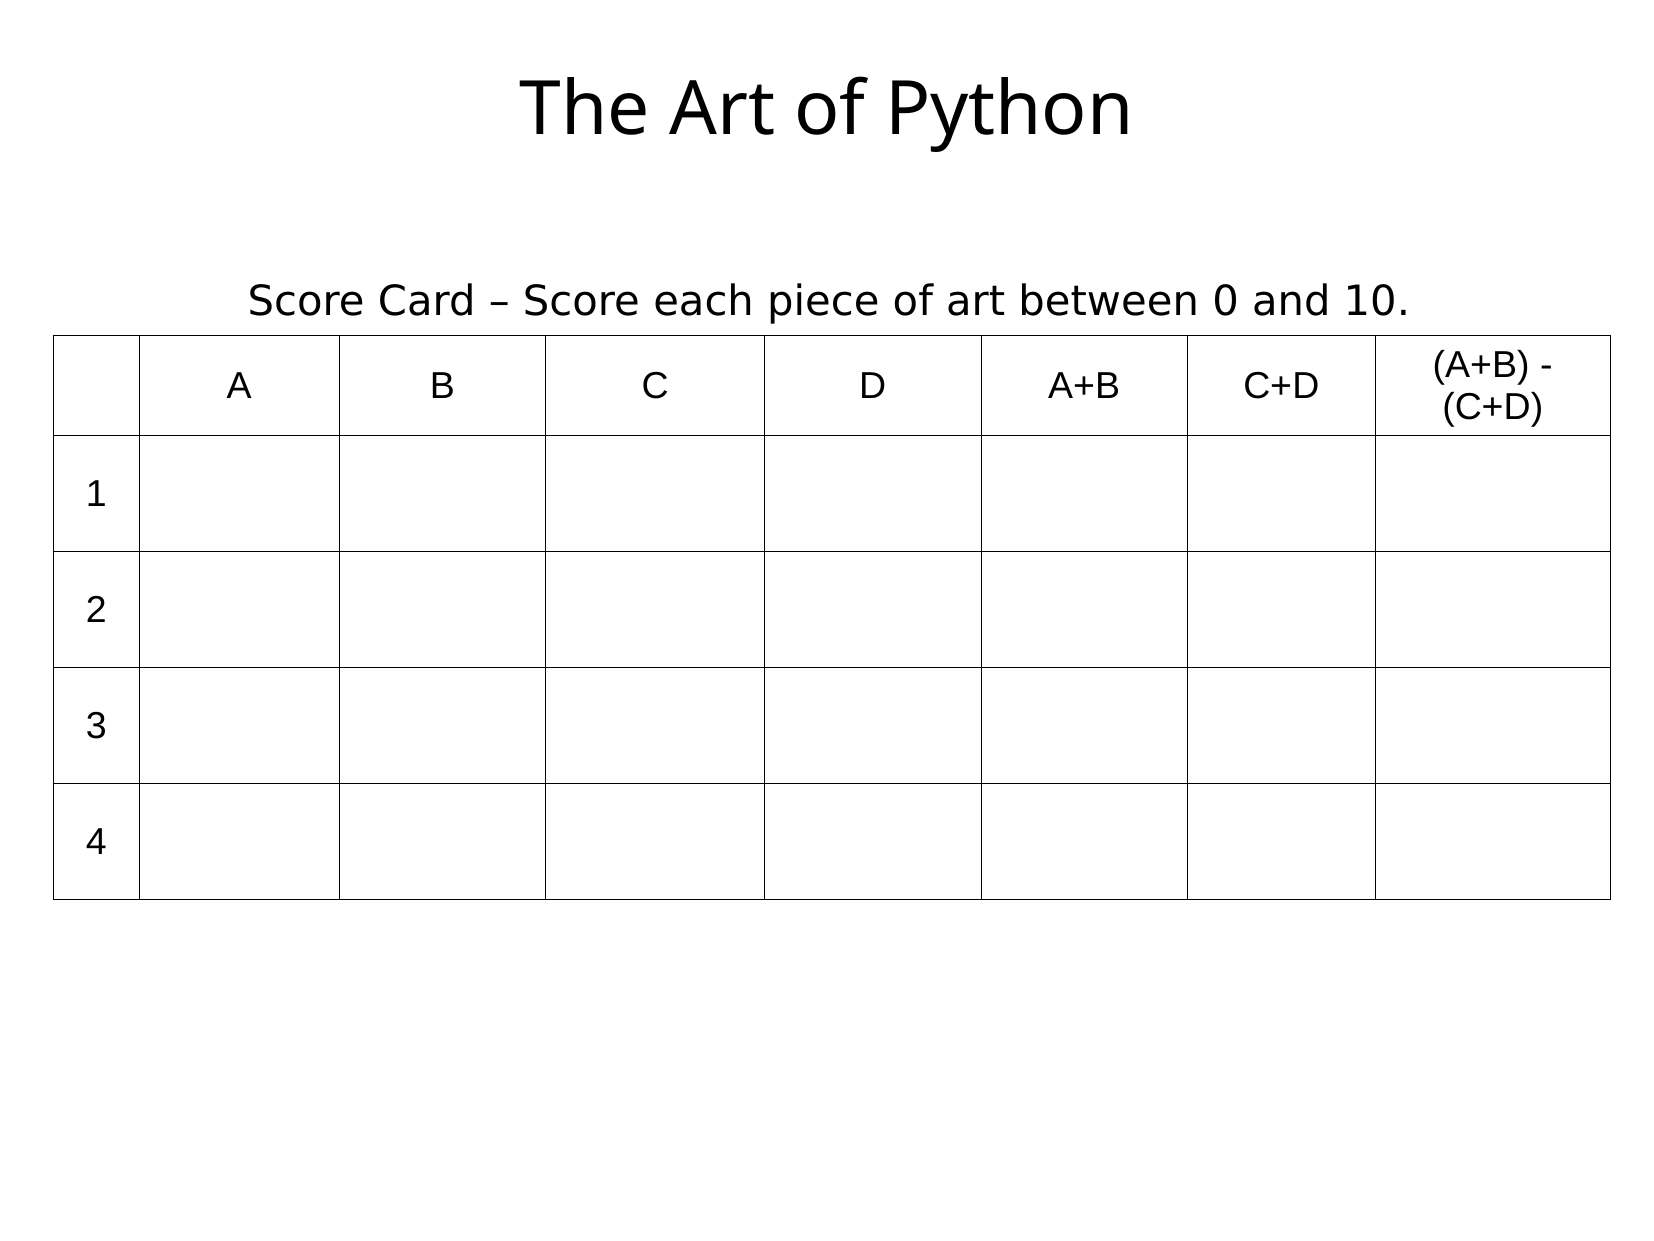

# The Art of Python
Score Card – Score each piece of art between 0 and 10.
| | A | B | C | D | A+B | C+D | (A+B) -(C+D) |
| --- | --- | --- | --- | --- | --- | --- | --- |
| 1 | | | | | | | |
| 2 | | | | | | | |
| 3 | | | | | | | |
| 4 | | | | | | | |